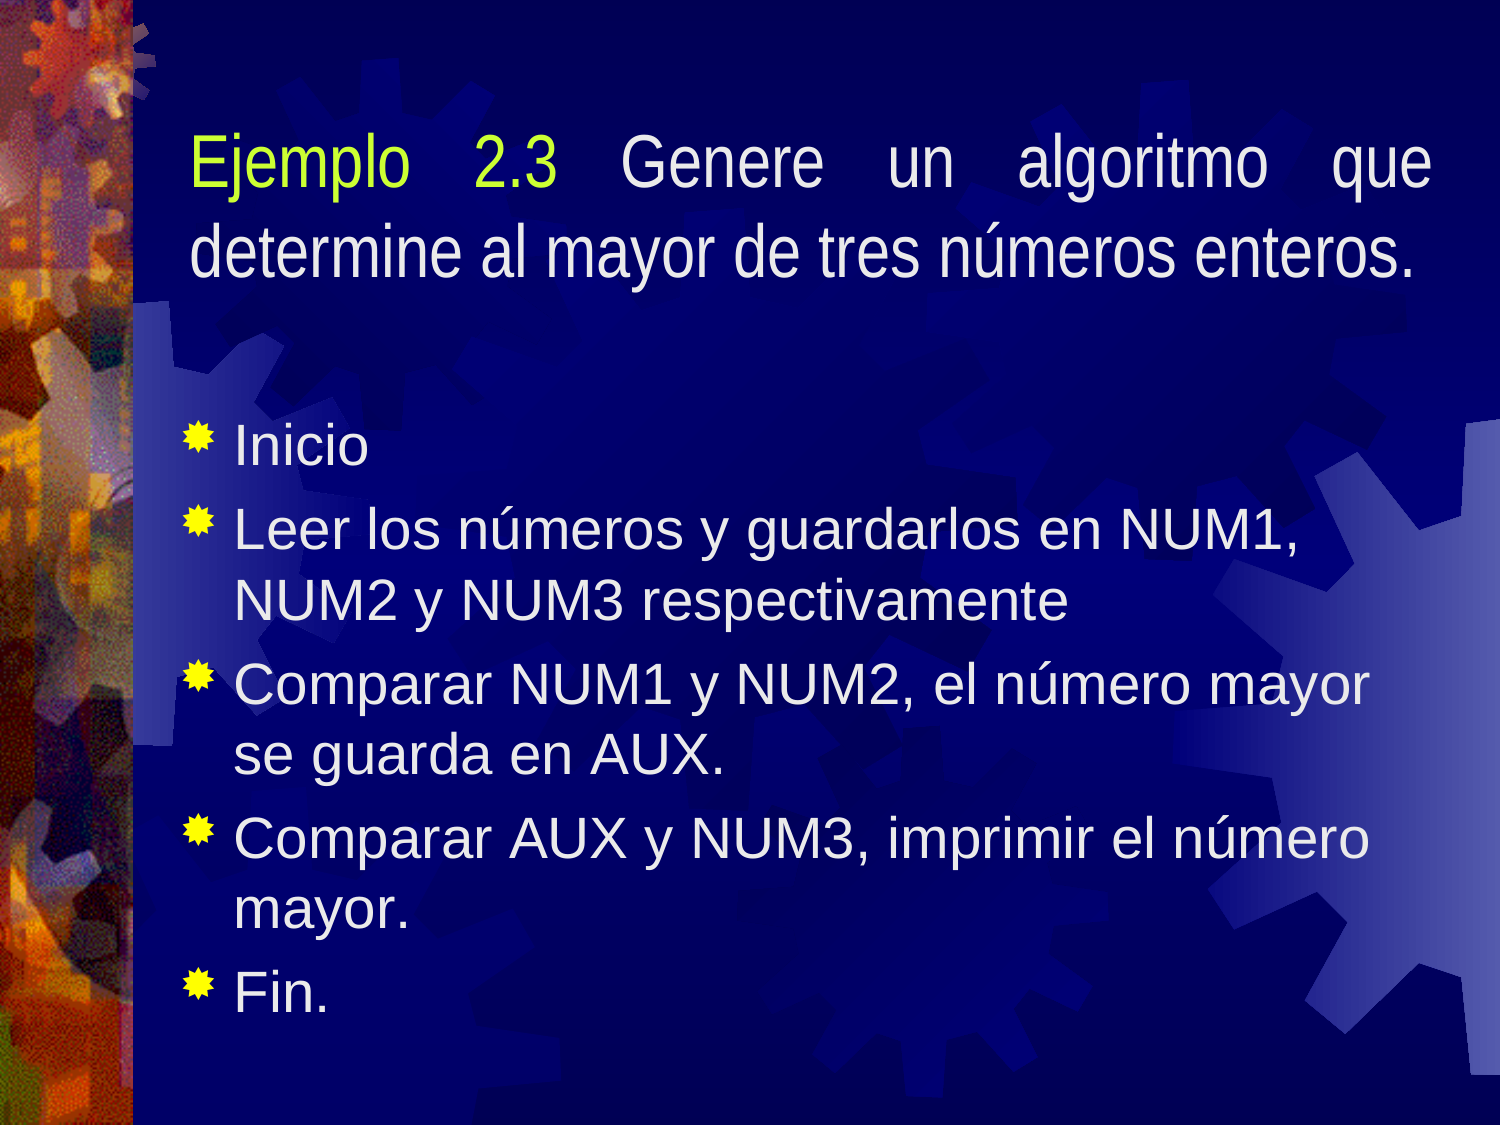

# Ejemplo 2.3 Genere un algoritmo que determine al mayor de tres números enteros.
Inicio
Leer los números y guardarlos en NUM1, NUM2 y NUM3 respectivamente
Comparar NUM1 y NUM2, el número mayor se guarda en AUX.
Comparar AUX y NUM3, imprimir el número mayor.
Fin.